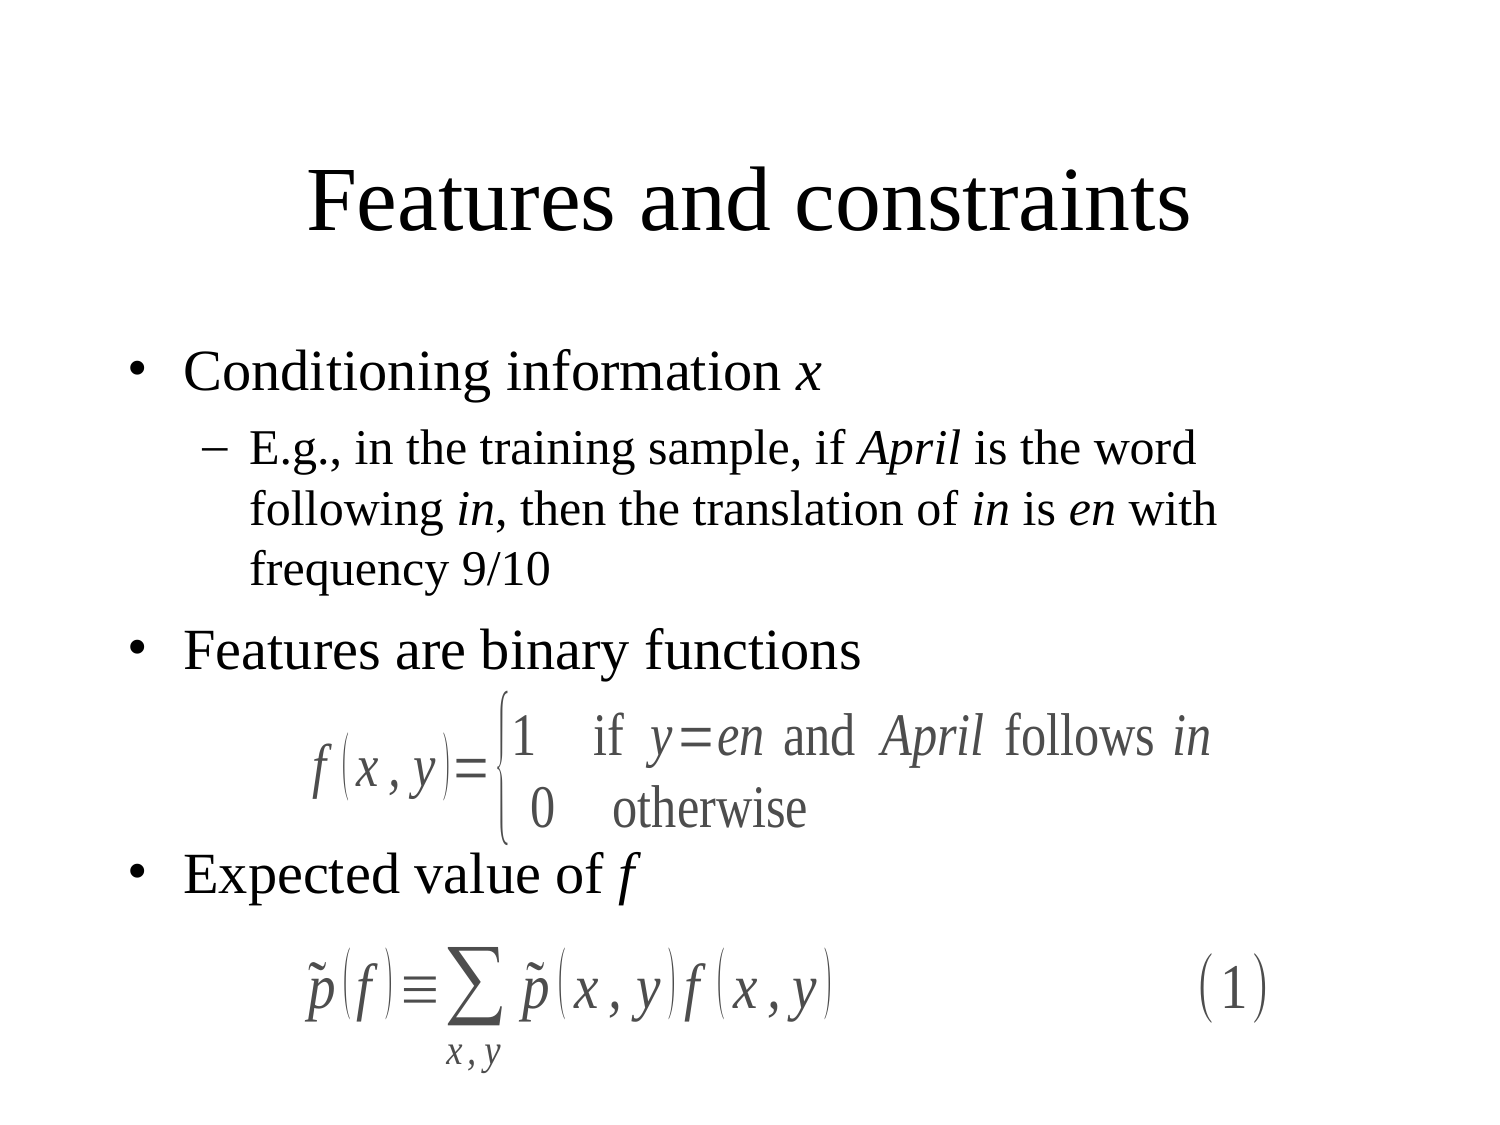

# Features and constraints
Conditioning information x
E.g., in the training sample, if April is the word following in, then the translation of in is en with frequency 9/10
Features are binary functions
Expected value of f